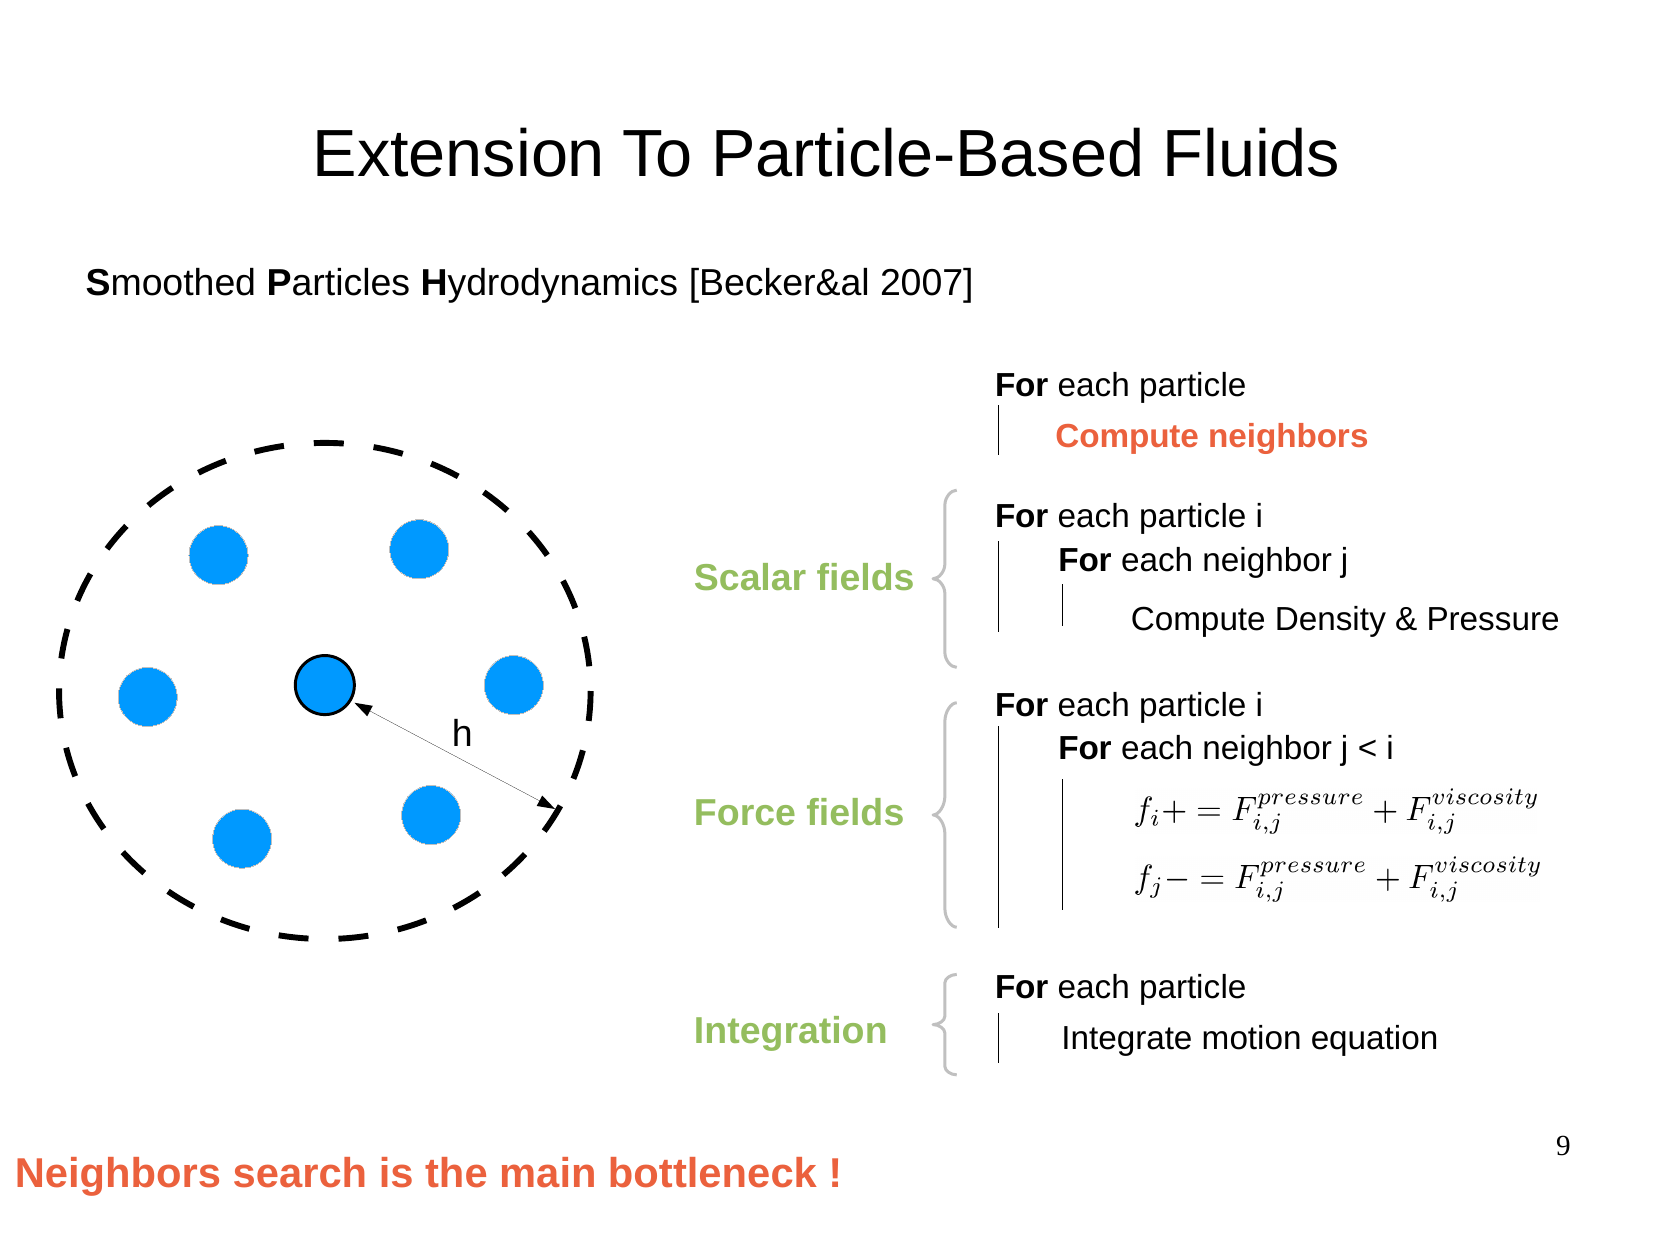

# Extension To Particle-Based Fluids
Smoothed Particles Hydrodynamics [Becker&al 2007]
For each particle
Compute neighbors
For each particle i
For each neighbor j
Scalar fields
Compute Density & Pressure
For each particle i
h
For each neighbor j < i
Force fields
For each particle
Integration
Integrate motion equation
9
Neighbors search is the main bottleneck !